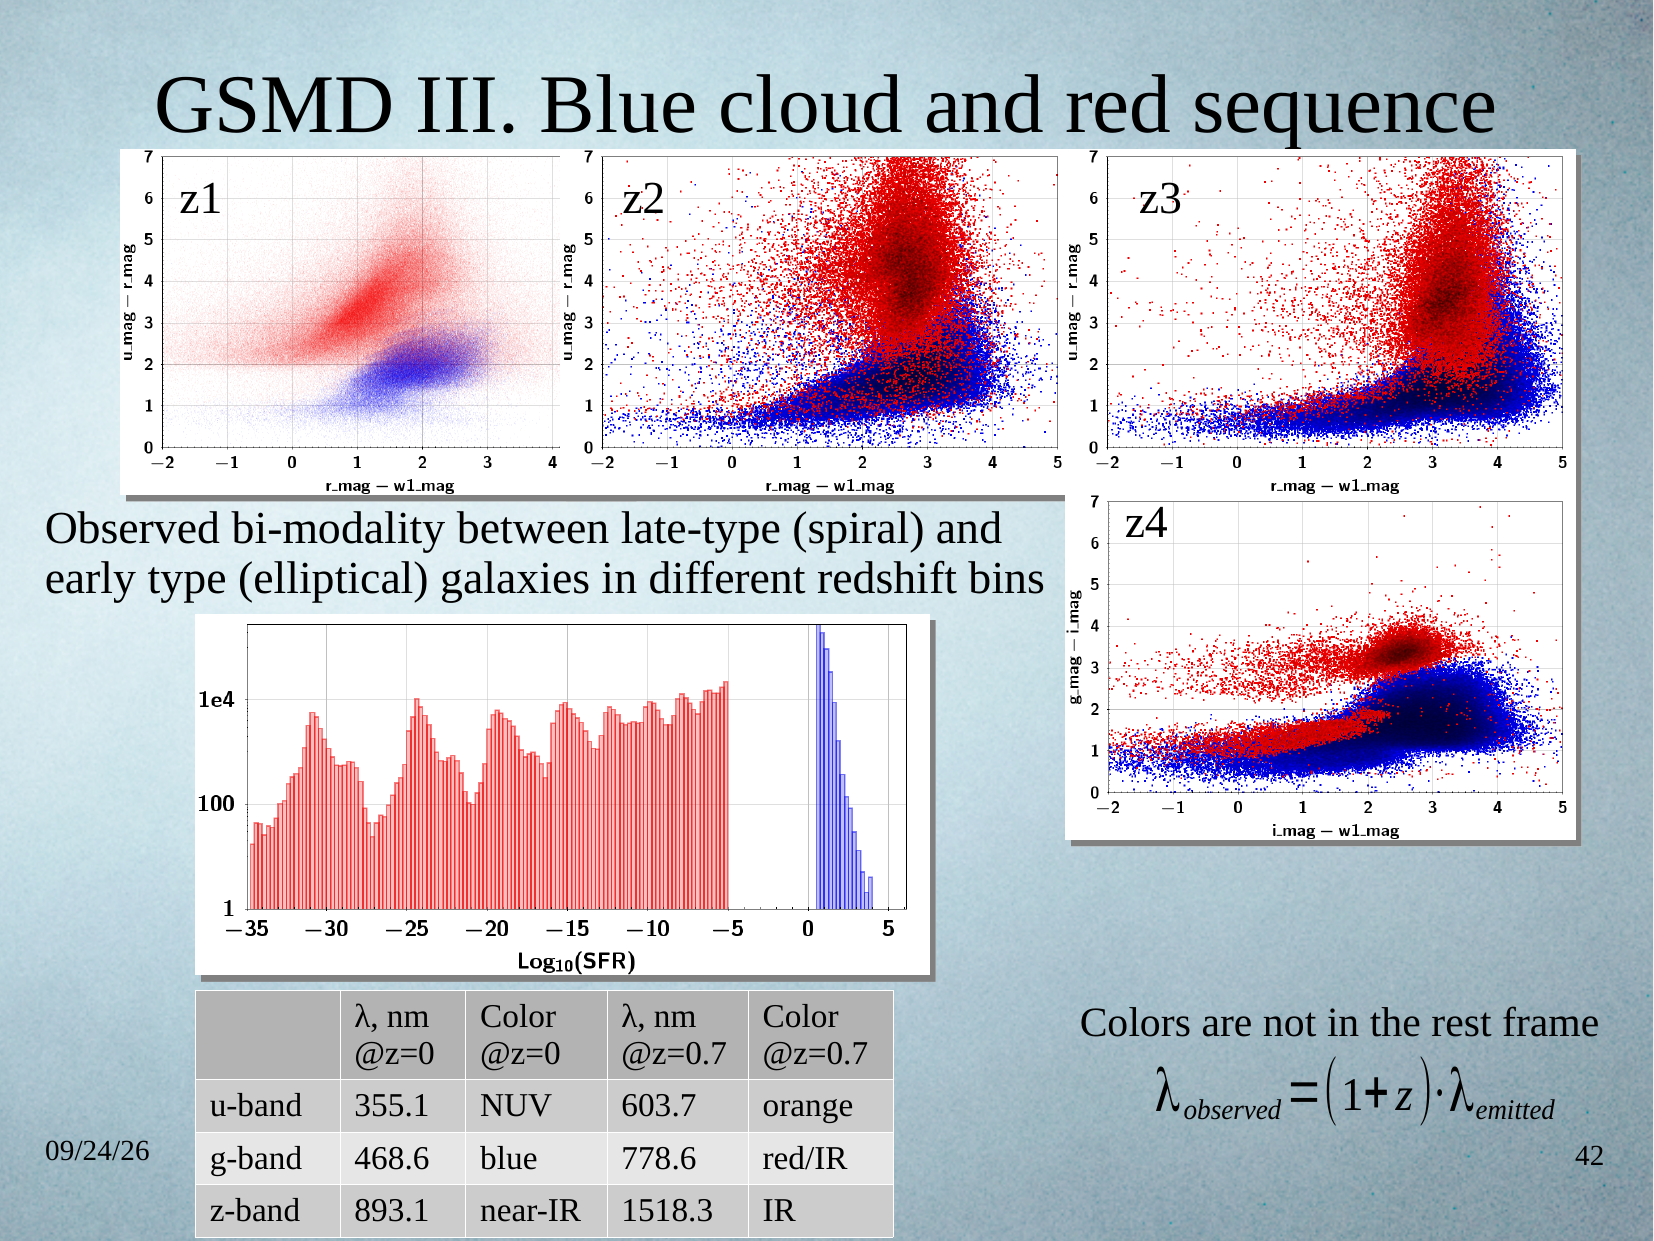

# GSMD III. Blue cloud and red sequence
z1						z2							z3
z4
Observed bi-modality between late-type (spiral) and early type (elliptical) galaxies in different redshift bins
| | λ, nm @z=0 | Color @z=0 | λ, nm @z=0.7 | Color @z=0.7 |
| --- | --- | --- | --- | --- |
| u-band | 355.1 | NUV | 603.7 | orange |
| g-band | 468.6 | blue | 778.6 | red/IR |
| z-band | 893.1 | near-IR | 1518.3 | IR |
Colors are not in the rest frame
λ
=
(
+
)
⋅
λ
1
z
observed
emitted
42